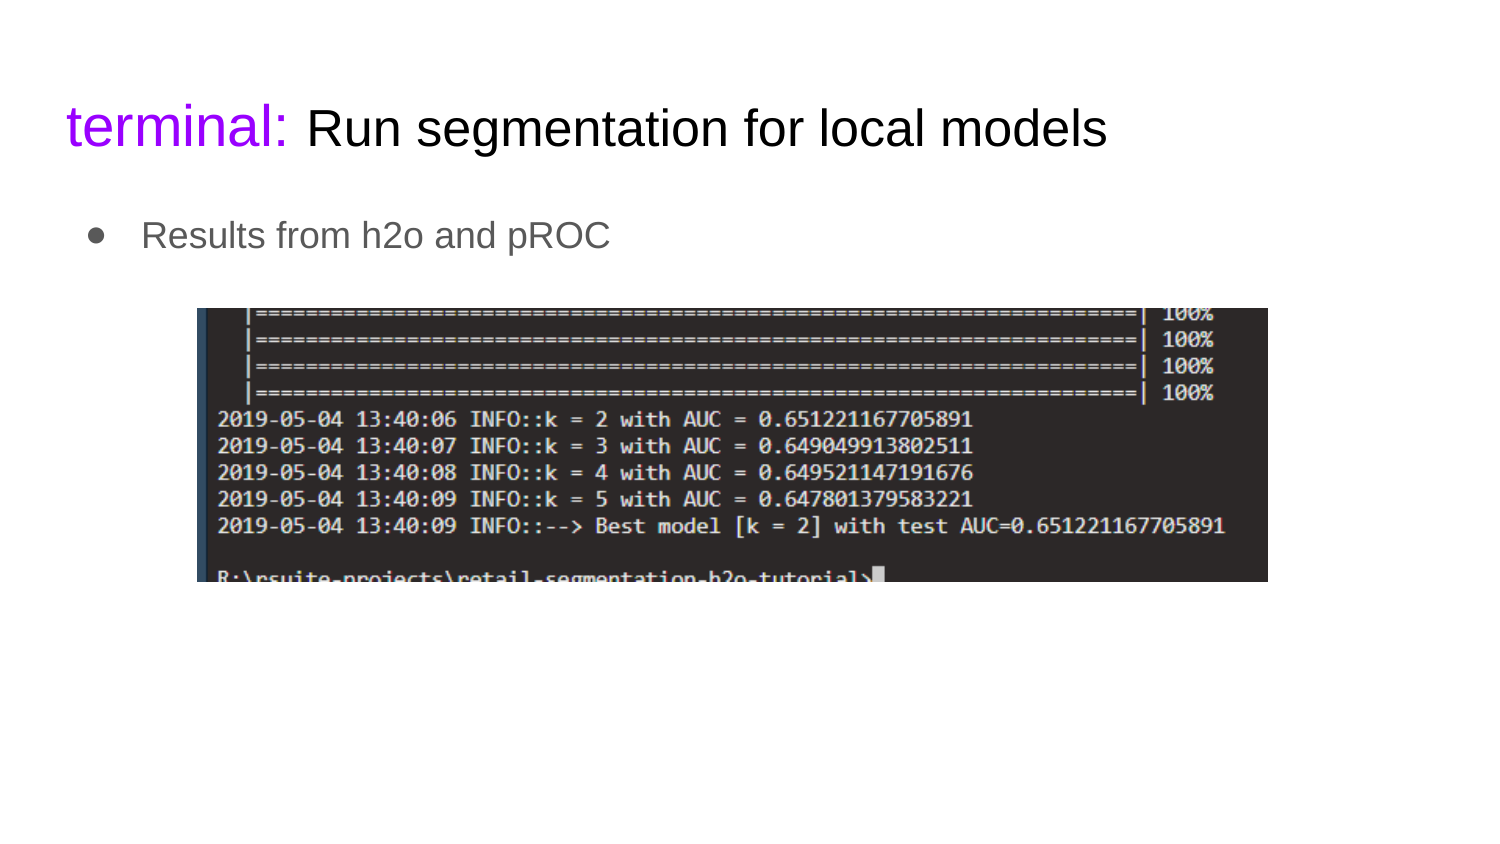

# terminal: Run segmentation for local models
Results from h2o and pROC